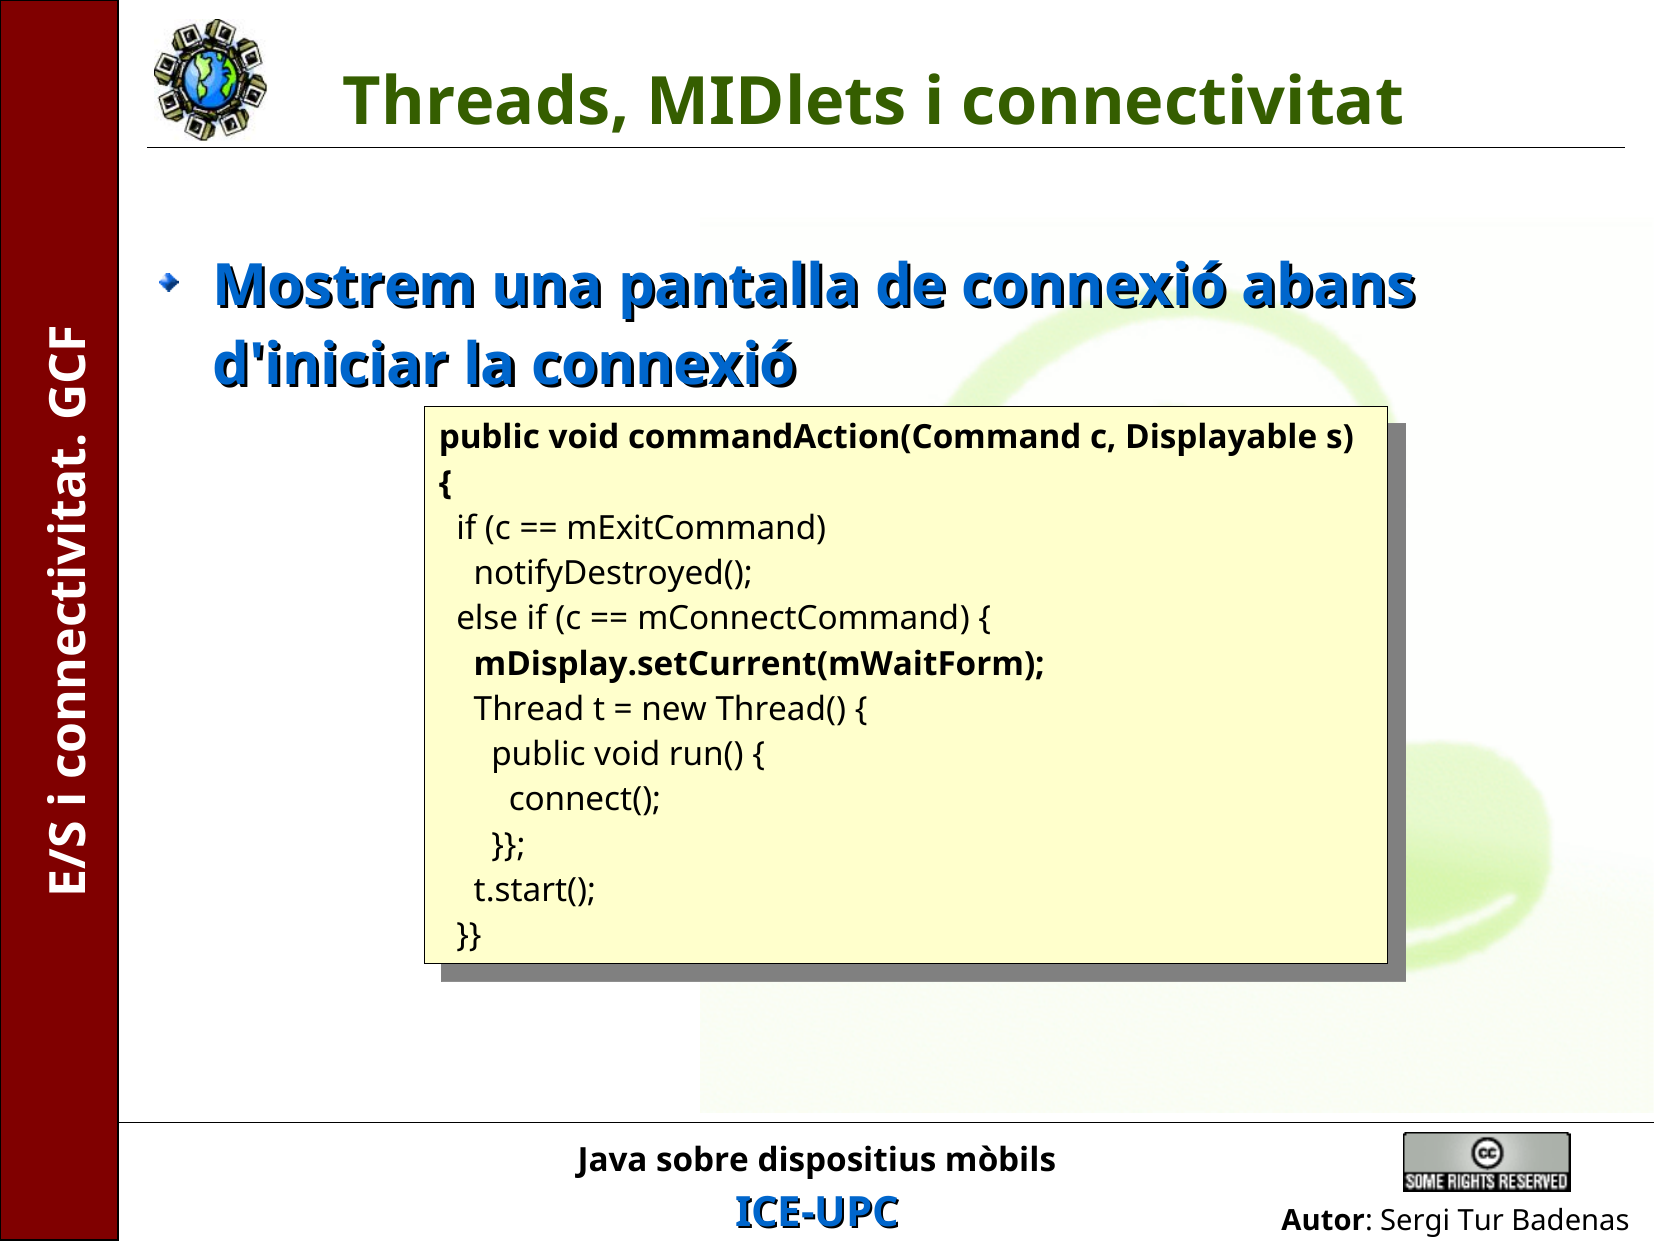

# Threads, MIDlets i connectivitat
Mostrem una pantalla de connexió abans d'iniciar la connexió
public void commandAction(Command c, Displayable s) {
 if (c == mExitCommand)
 notifyDestroyed();
 else if (c == mConnectCommand) {
 mDisplay.setCurrent(mWaitForm);
 Thread t = new Thread() {
 public void run() {
 connect();
 }};
 t.start();
 }}